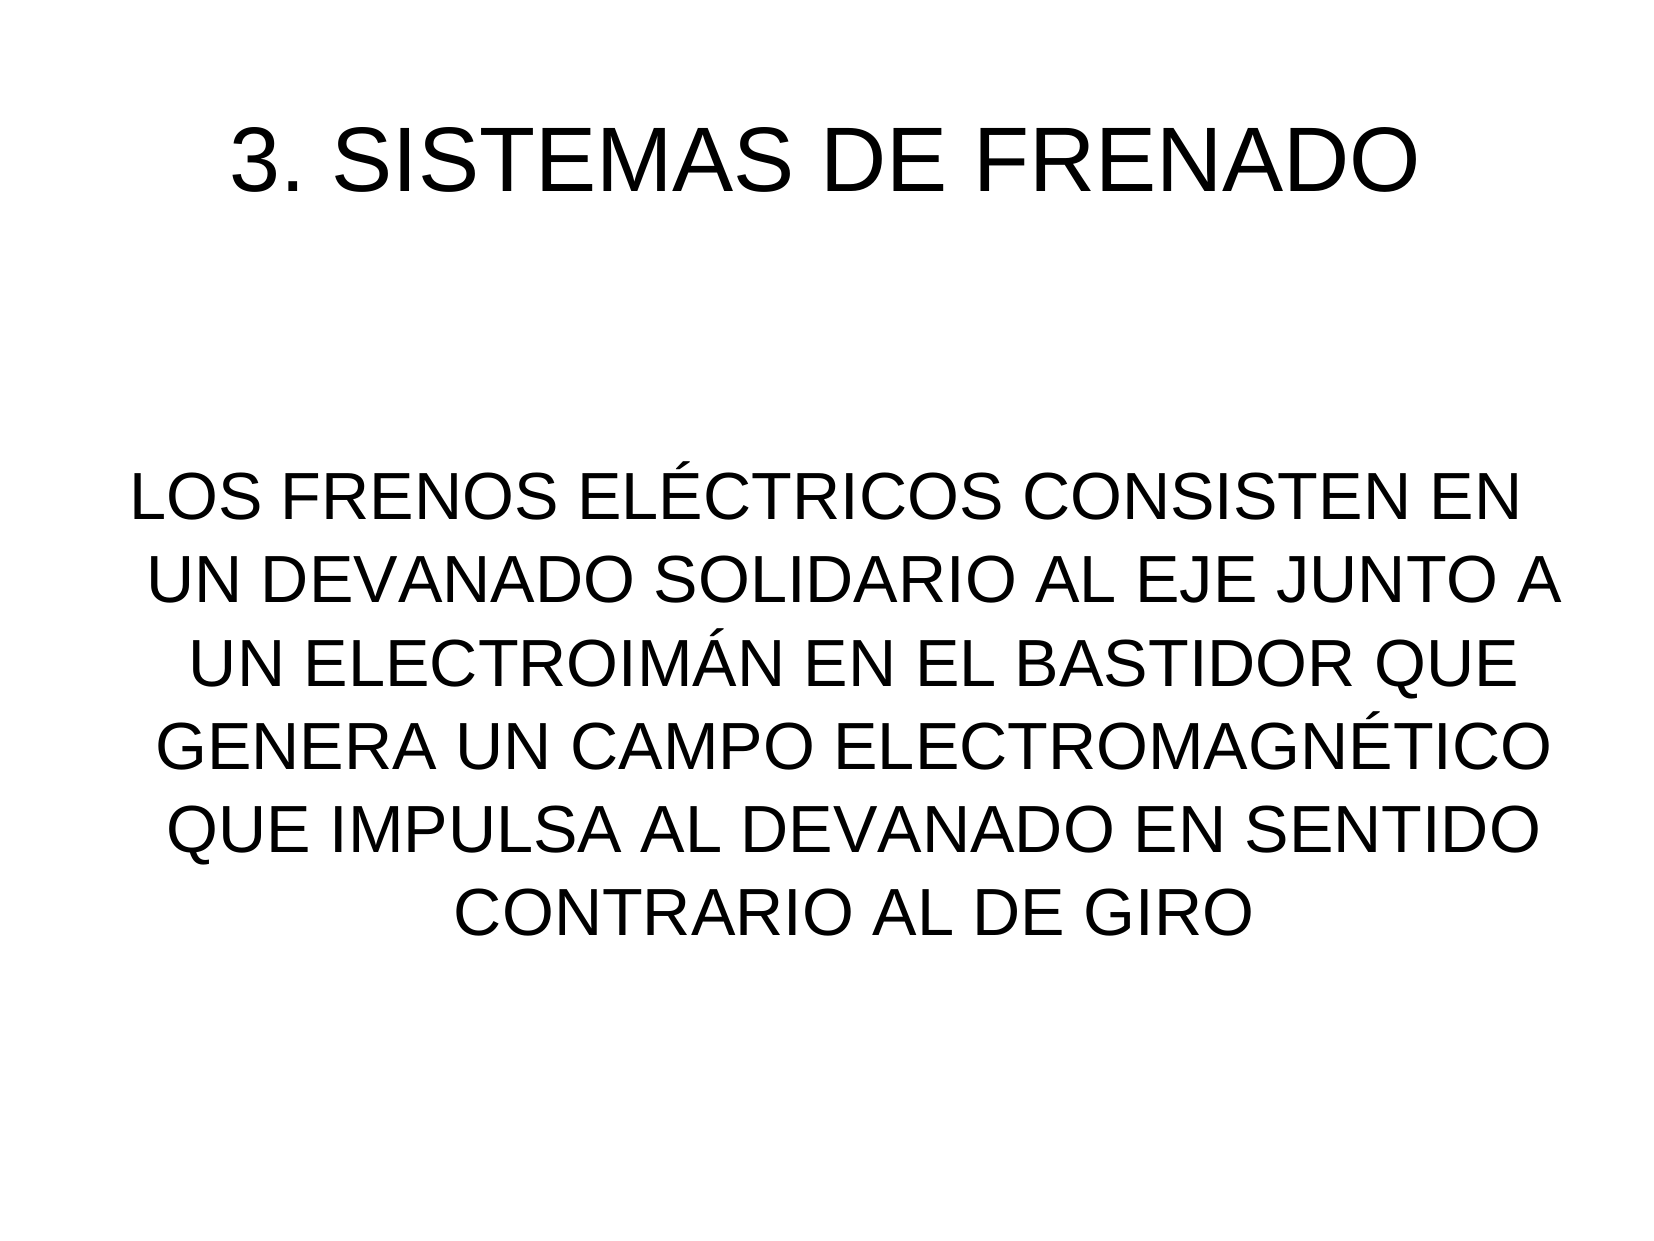

# 3. SISTEMAS DE FRENADO
LOS FRENOS ELÉCTRICOS CONSISTEN EN UN DEVANADO SOLIDARIO AL EJE JUNTO A UN ELECTROIMÁN EN EL BASTIDOR QUE GENERA UN CAMPO ELECTROMAGNÉTICO QUE IMPULSA AL DEVANADO EN SENTIDO CONTRARIO AL DE GIRO